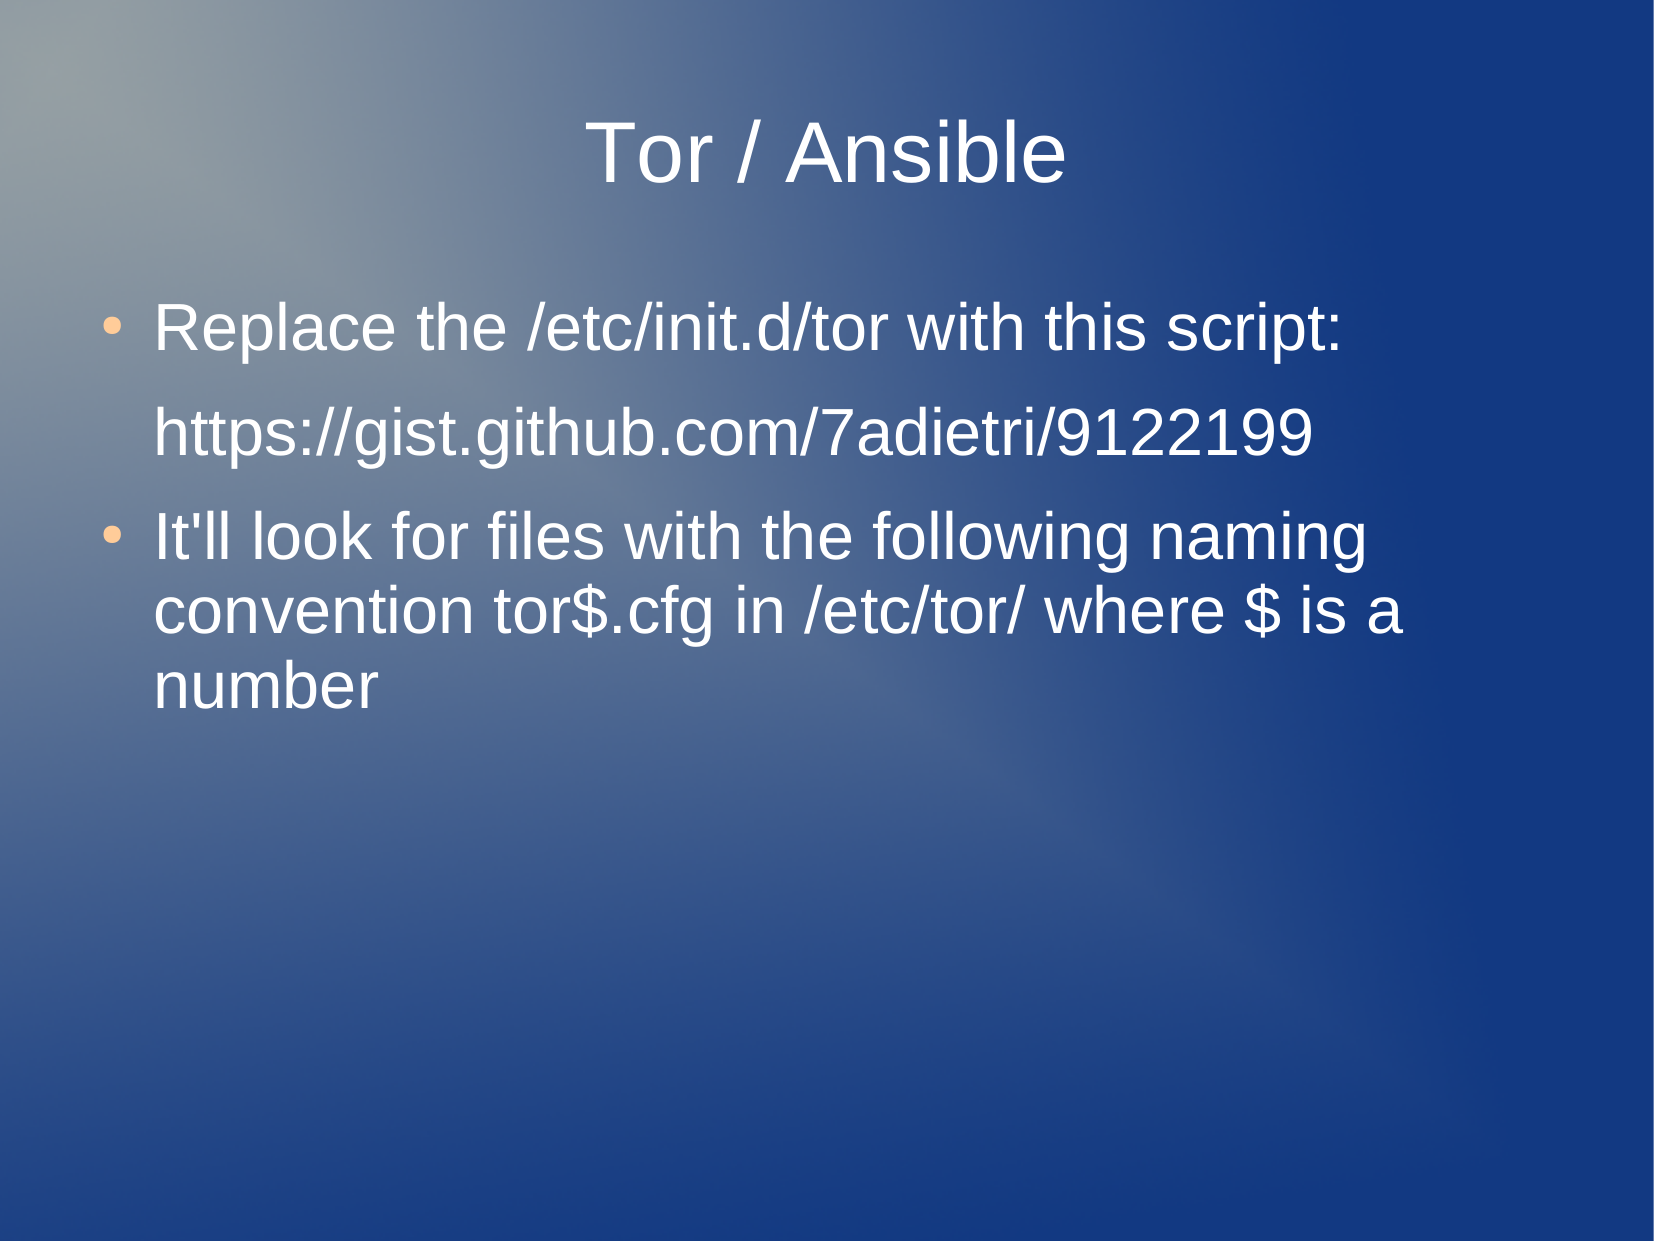

# Tor / Ansible
Replace the /etc/init.d/tor with this script:
https://gist.github.com/7adietri/9122199
It'll look for files with the following naming convention tor$.cfg in /etc/tor/ where $ is a number